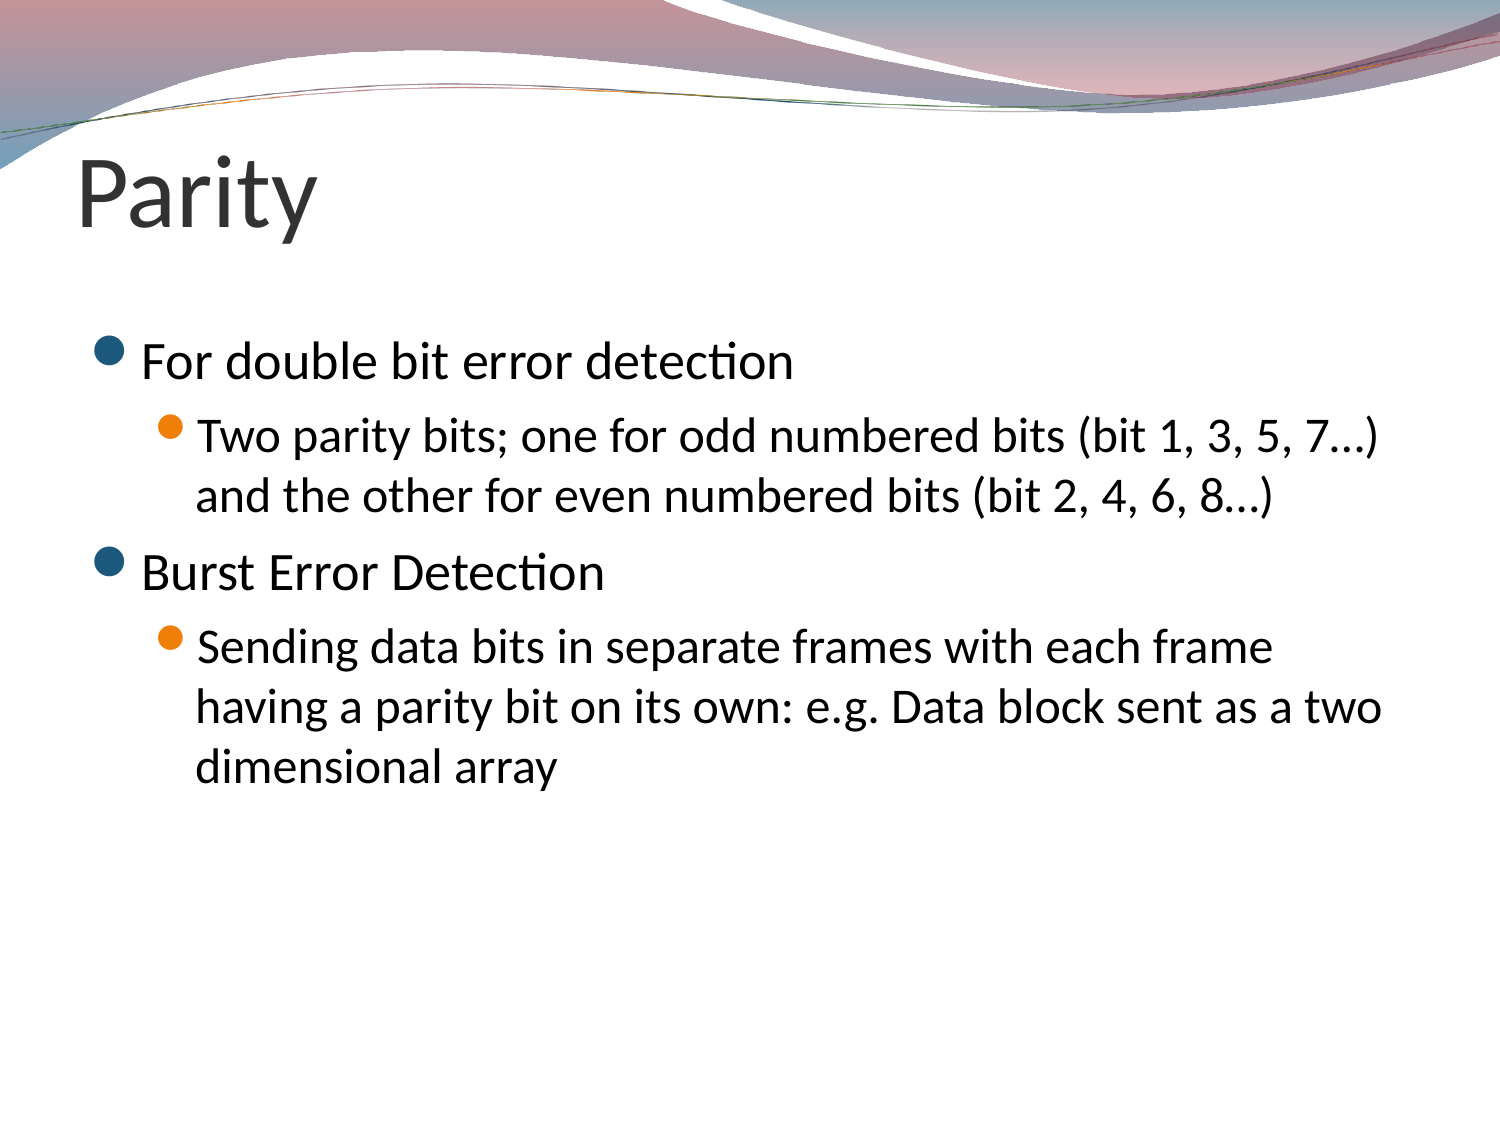

# Parity
For double bit error detection
Two parity bits; one for odd numbered bits (bit 1, 3, 5, 7…) and the other for even numbered bits (bit 2, 4, 6, 8…)
Burst Error Detection
Sending data bits in separate frames with each frame having a parity bit on its own: e.g. Data block sent as a two dimensional array